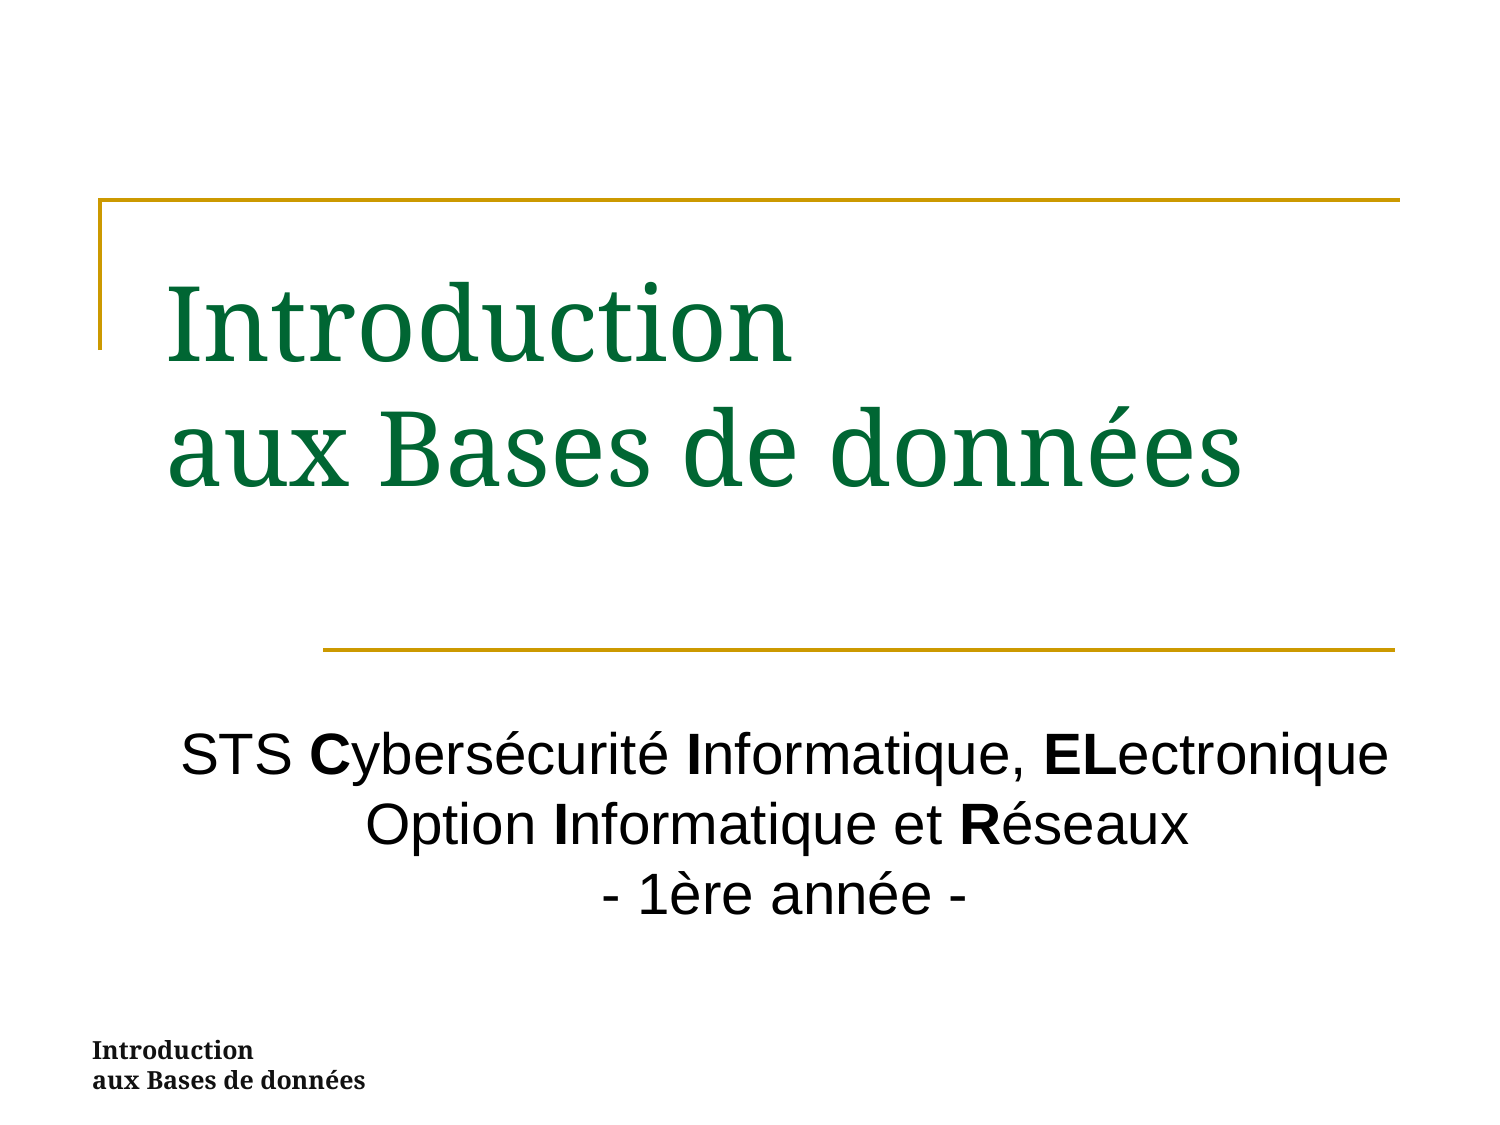

# Introduction aux Bases de données
STS Cybersécurité Informatique, ELectronique
Option Informatique et Réseaux
- 1ère année -